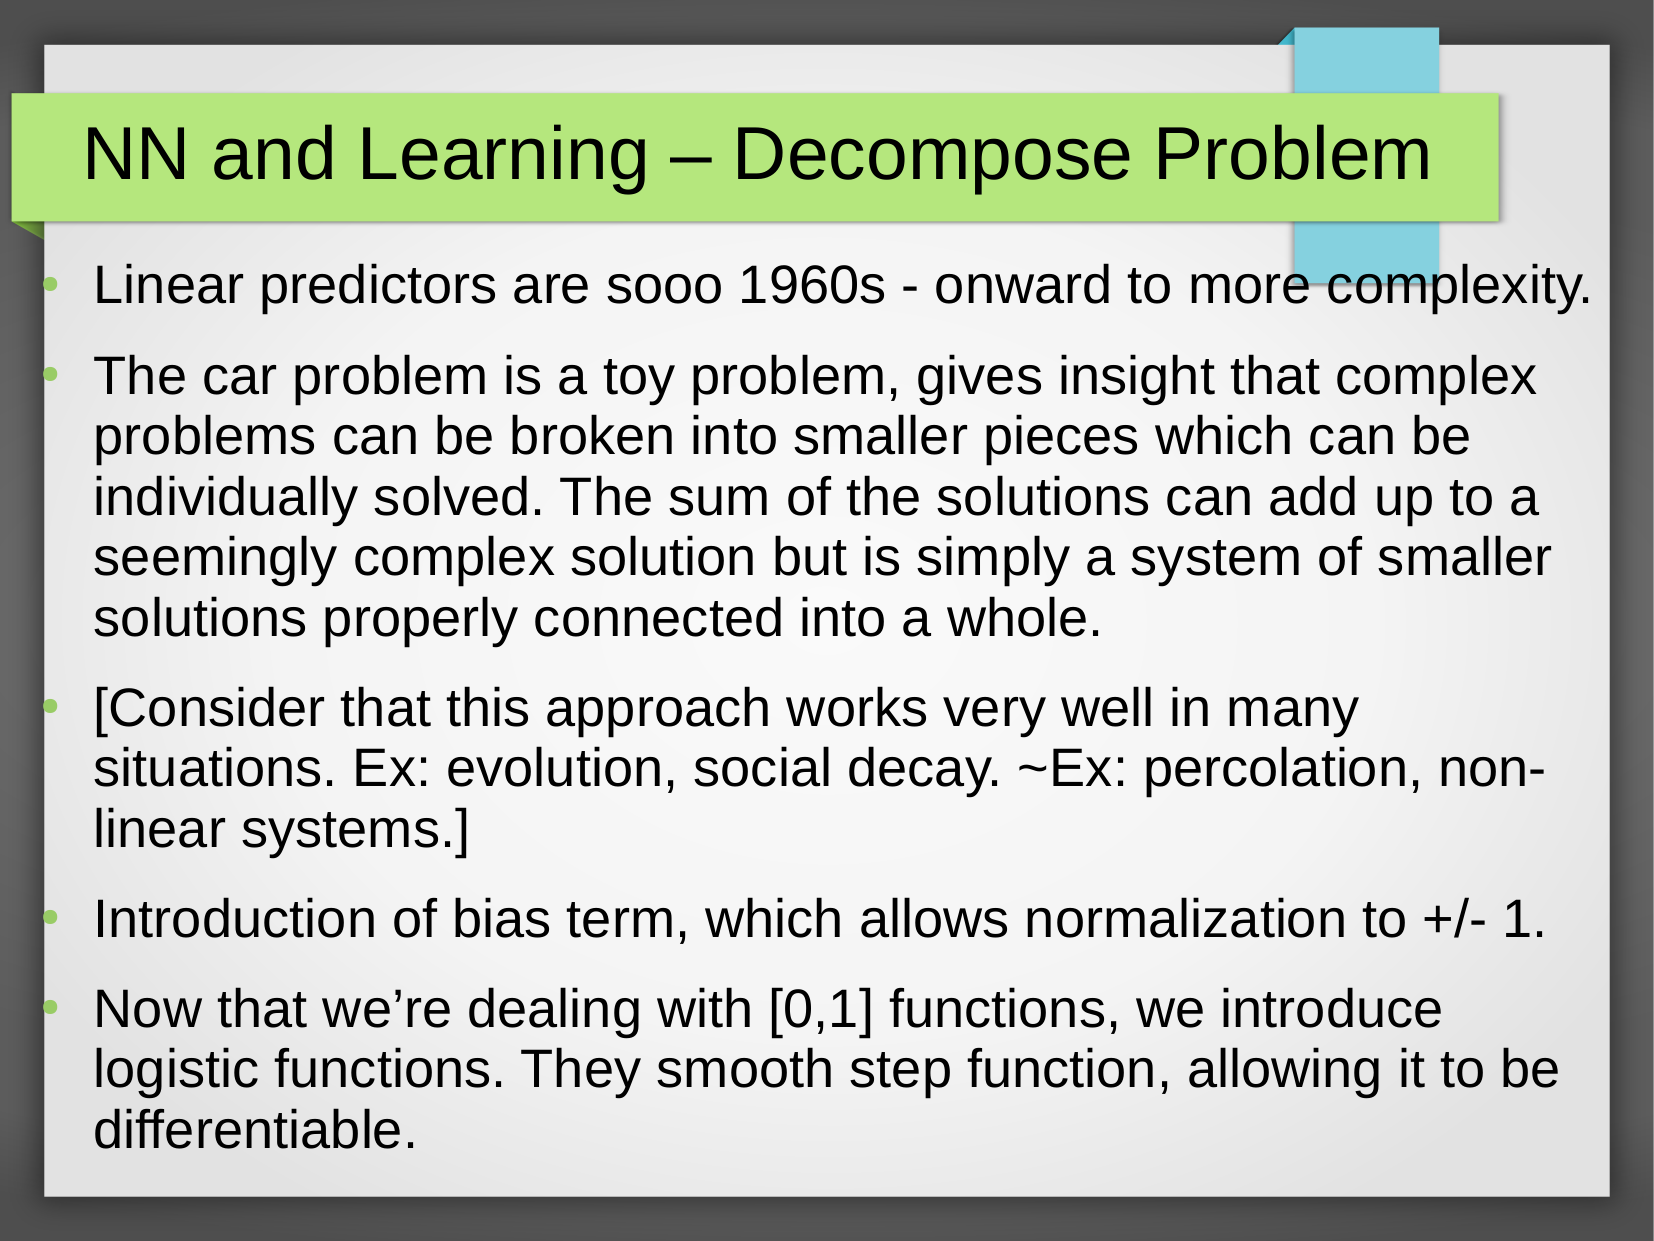

# NN and Learning – Decompose Problem
Linear predictors are sooo 1960s - onward to more complexity.
The car problem is a toy problem, gives insight that complex problems can be broken into smaller pieces which can be individually solved. The sum of the solutions can add up to a seemingly complex solution but is simply a system of smaller solutions properly connected into a whole.
[Consider that this approach works very well in many situations. Ex: evolution, social decay. ~Ex: percolation, non-linear systems.]
Introduction of bias term, which allows normalization to +/- 1.
Now that we’re dealing with [0,1] functions, we introduce logistic functions. They smooth step function, allowing it to be differentiable.